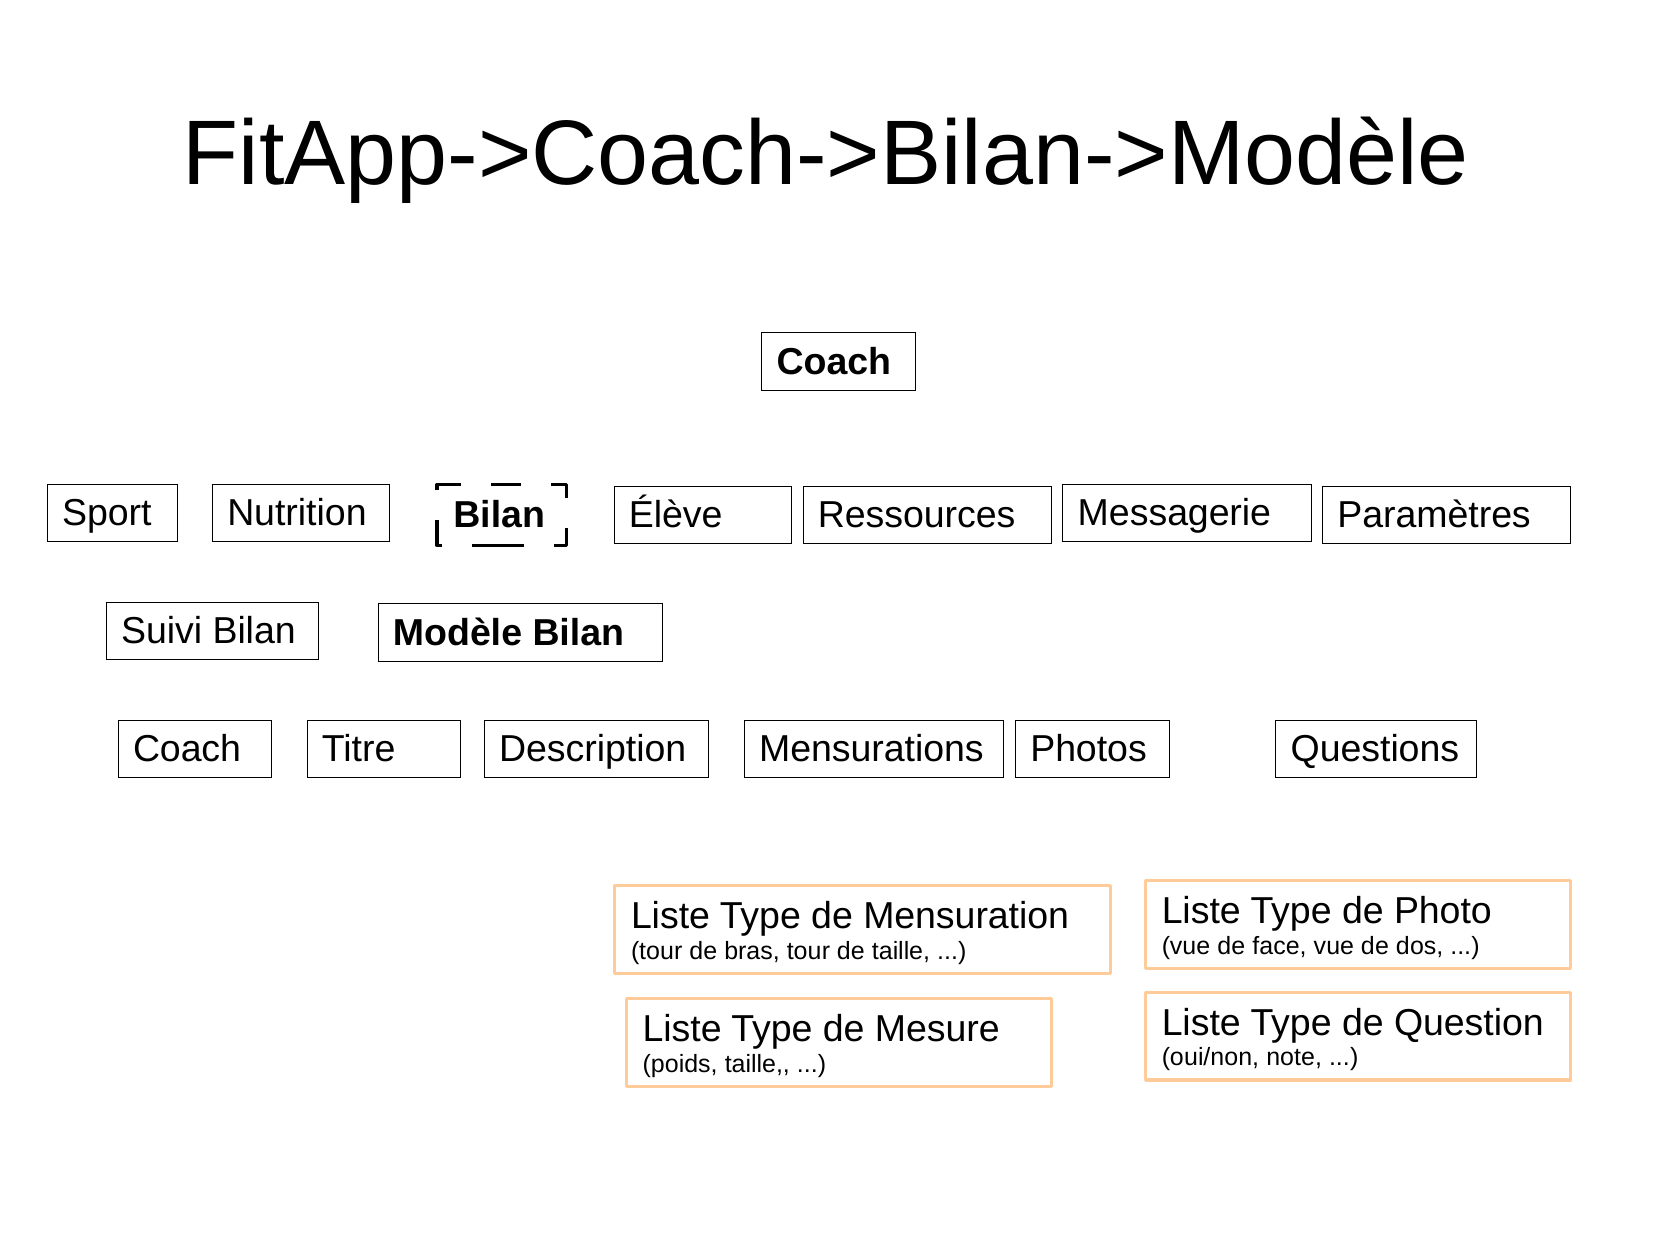

# FitApp->Coach->Bilan->Modèle
Coach
Sport
Nutrition
Bilan
Messagerie
Élève
Ressources
Paramètres
Suivi Bilan
Modèle Bilan
Coach
Titre
Description
Mensurations
Photos
Questions
Liste Type de Photo
(vue de face, vue de dos, ...)
Liste Type de Mensuration
(tour de bras, tour de taille, ...)
Liste Type de Question
(oui/non, note, ...)
Liste Type de Mesure
(poids, taille,, ...)